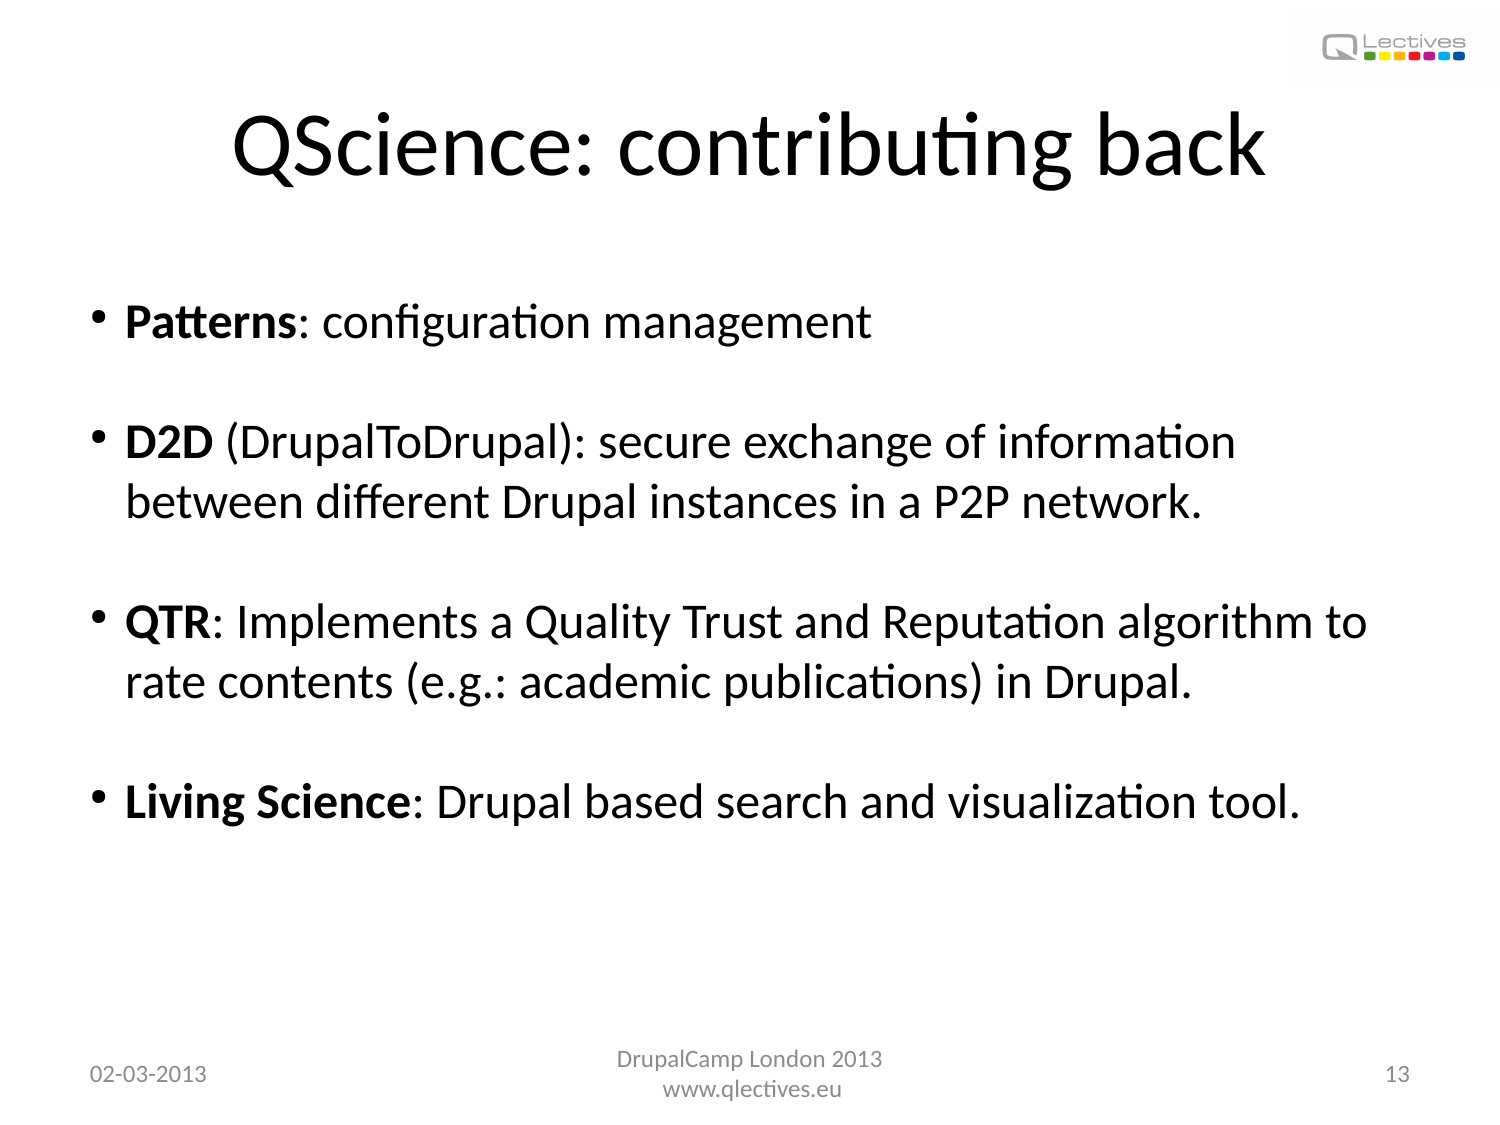

QScience: contributing back
Patterns: configuration management
D2D (DrupalToDrupal): secure exchange of information between different Drupal instances in a P2P network.
QTR: Implements a Quality Trust and Reputation algorithm to rate contents (e.g.: academic publications) in Drupal.
Living Science: Drupal based search and visualization tool.
02-03-2013
DrupalCamp London 2013
 www.qlectives.eu